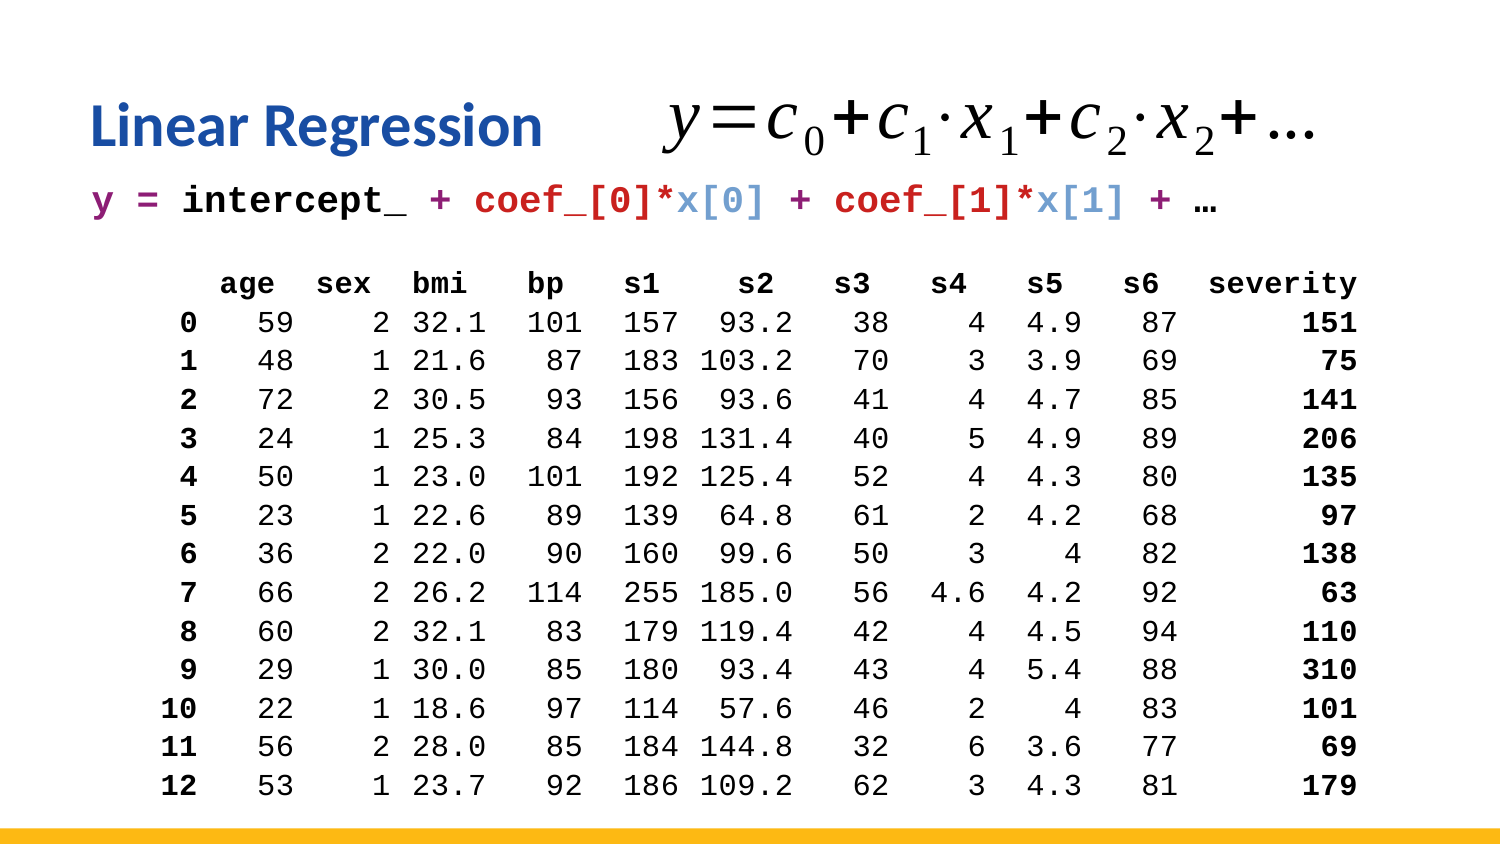

# Linear Regression
 y = intercept_ + coef_[0]*x[0] + coef_[1]*x[1] + …